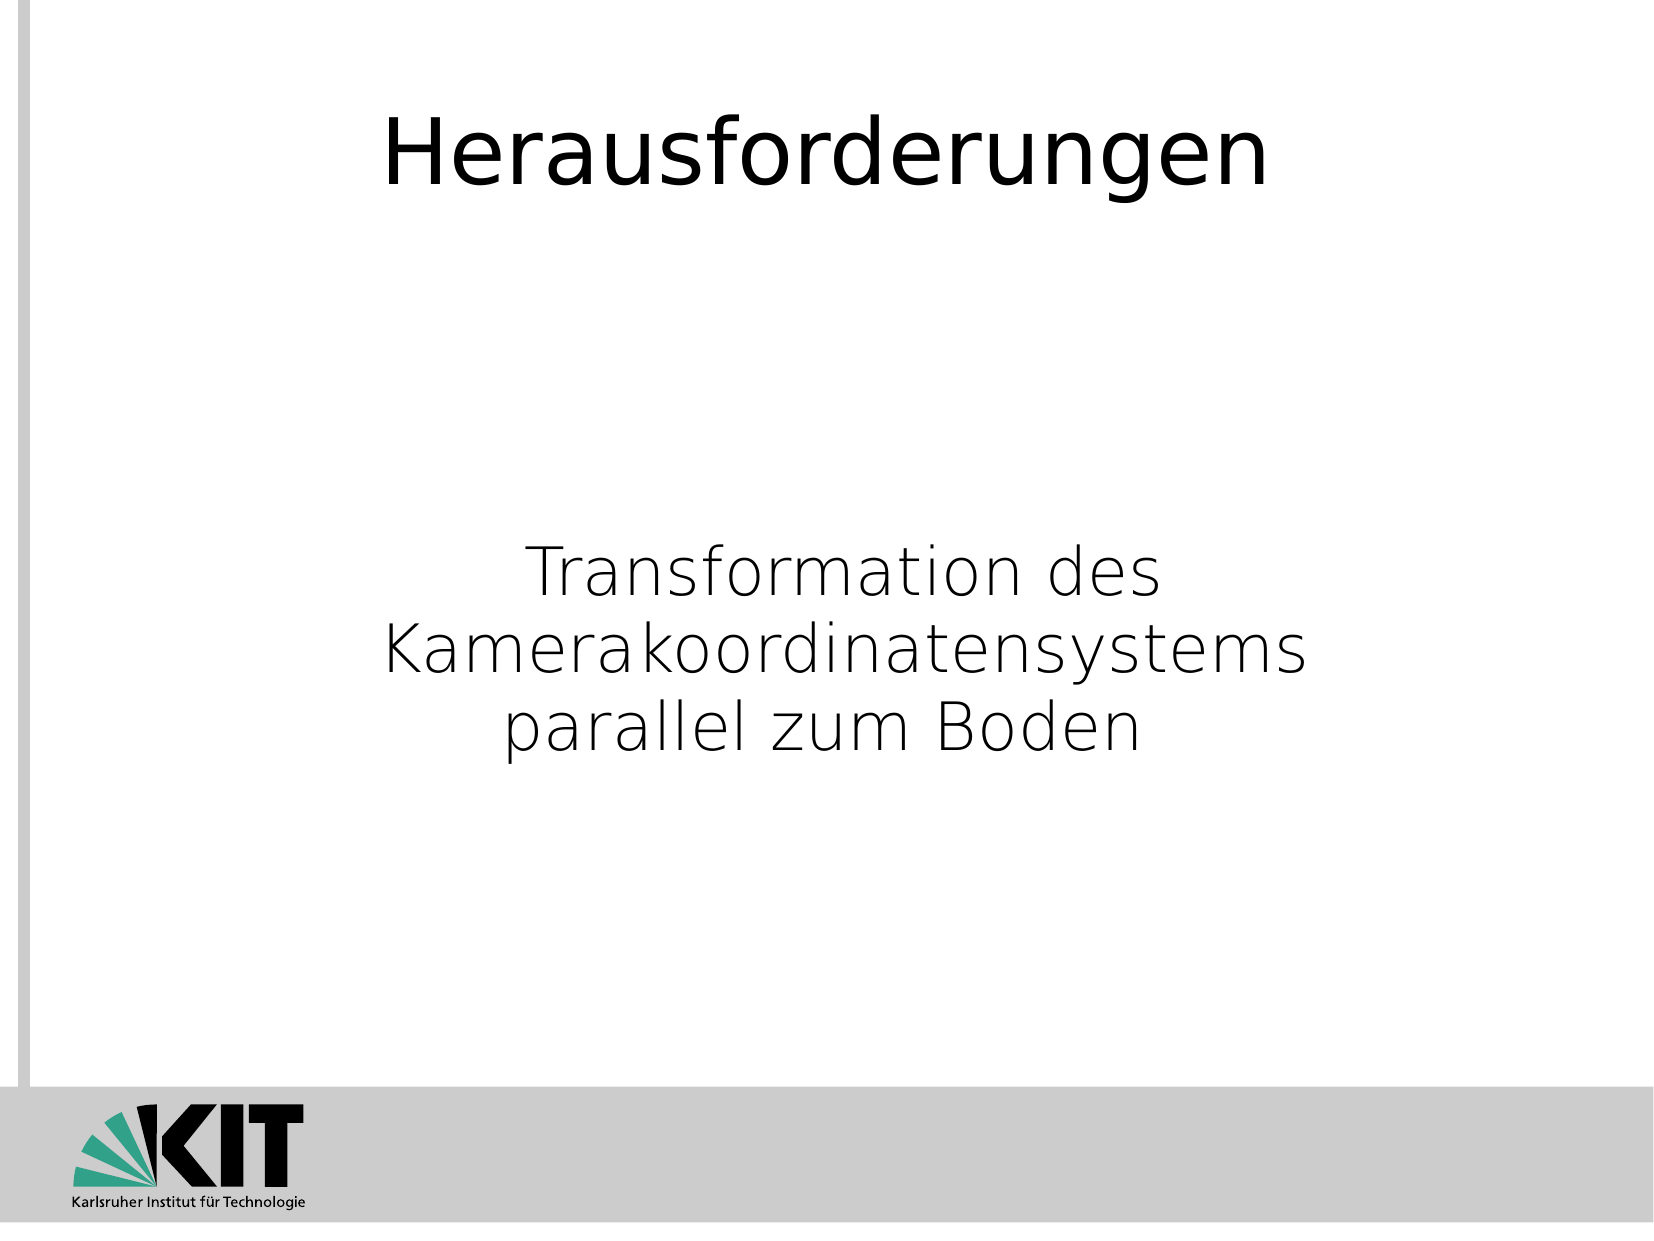

# Herausforderungen
Transformation des Kamerakoordinatensystems
parallel zum Boden